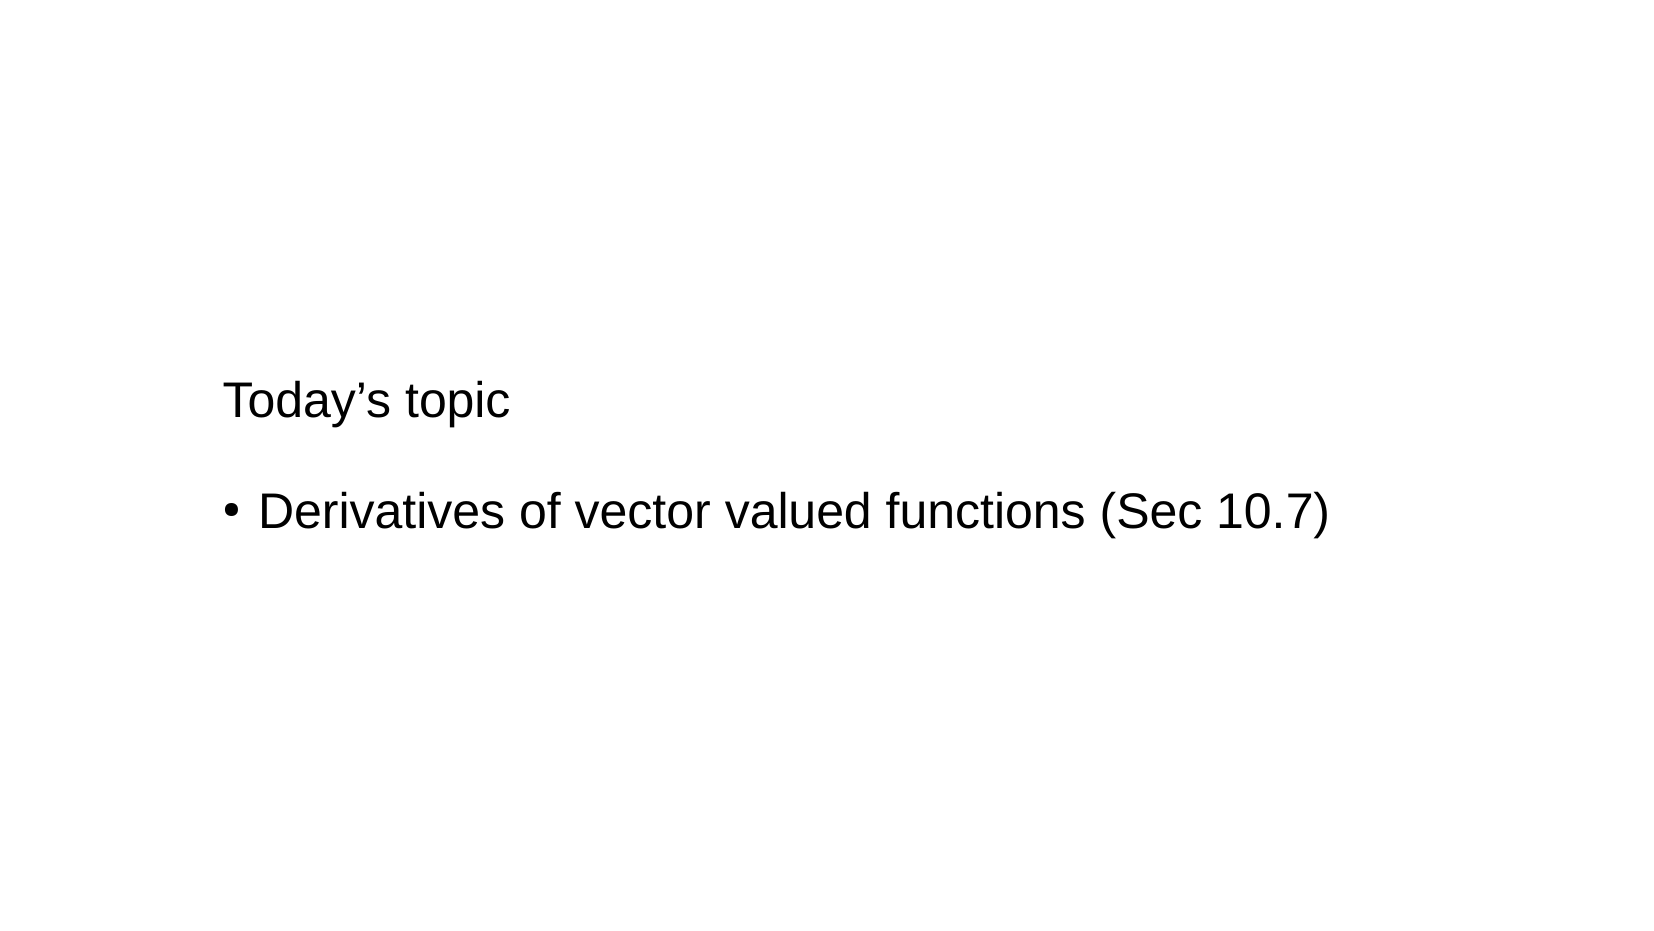

Today’s topic
Derivatives of vector valued functions (Sec 10.7)